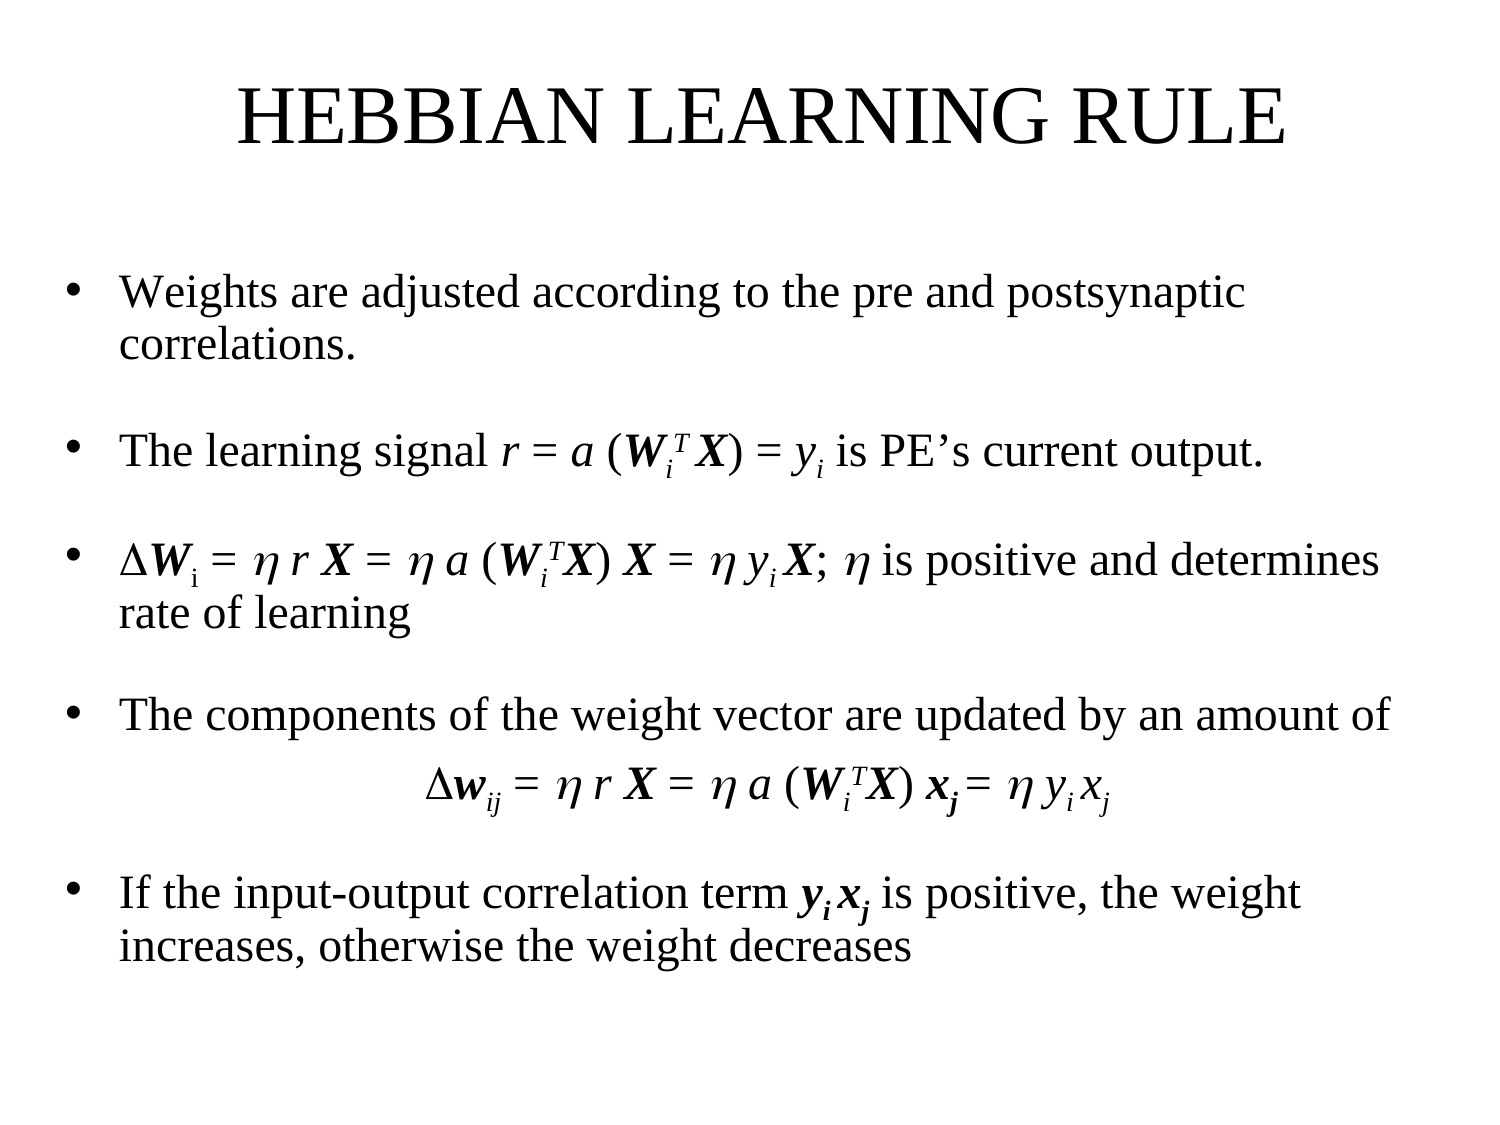

# HEBBIAN LEARNING RULE
Weights are adjusted according to the pre and postsynaptic correlations.
The learning signal r = a (WiT X) = yi is PE’s current output.
Wi =  r X =  a (WiTX) X =  yi X;  is positive and determines rate of learning
The components of the weight vector are updated by an amount of
 wij =  r X =  a (WiTX) xj =  yi xj
If the input-output correlation term yi xj is positive, the weight increases, otherwise the weight decreases